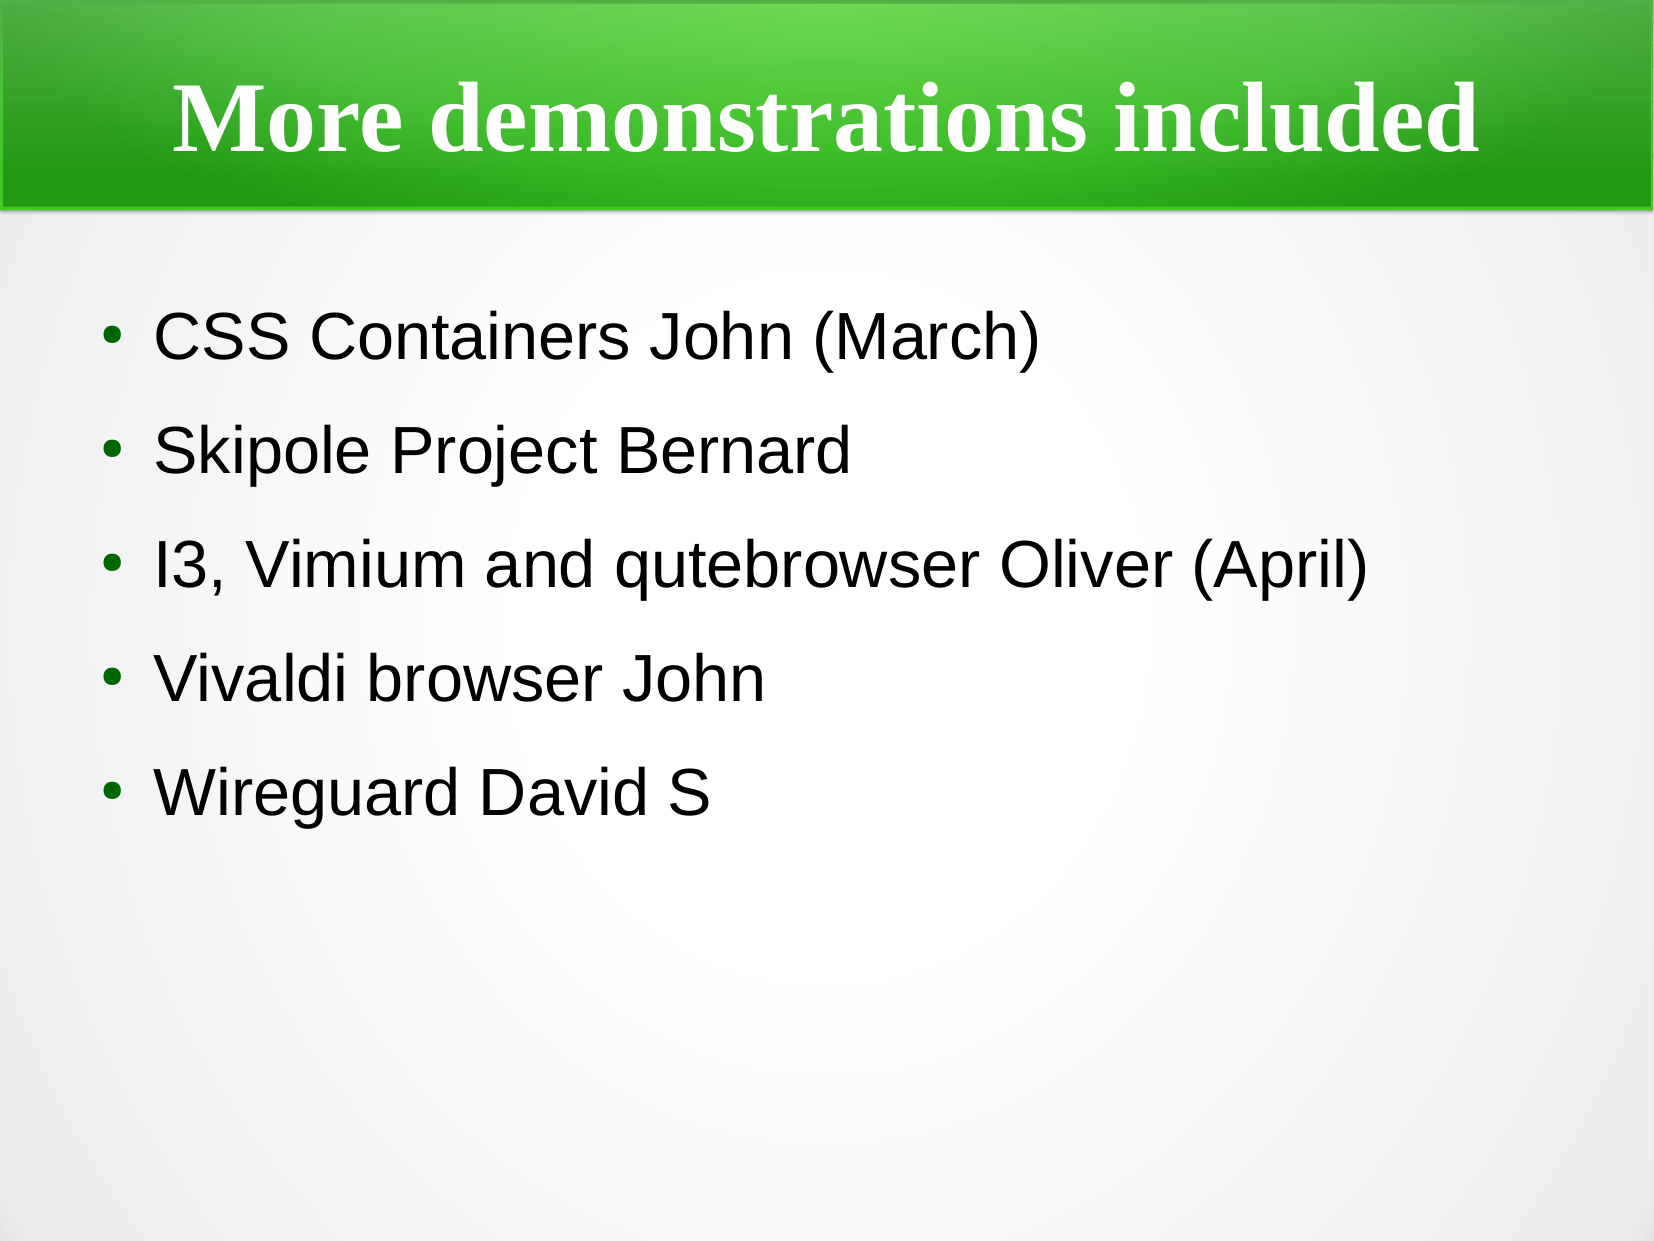

# More demonstrations included
CSS Containers John (March)
Skipole Project Bernard
I3, Vimium and qutebrowser Oliver (April)
Vivaldi browser John
Wireguard David S